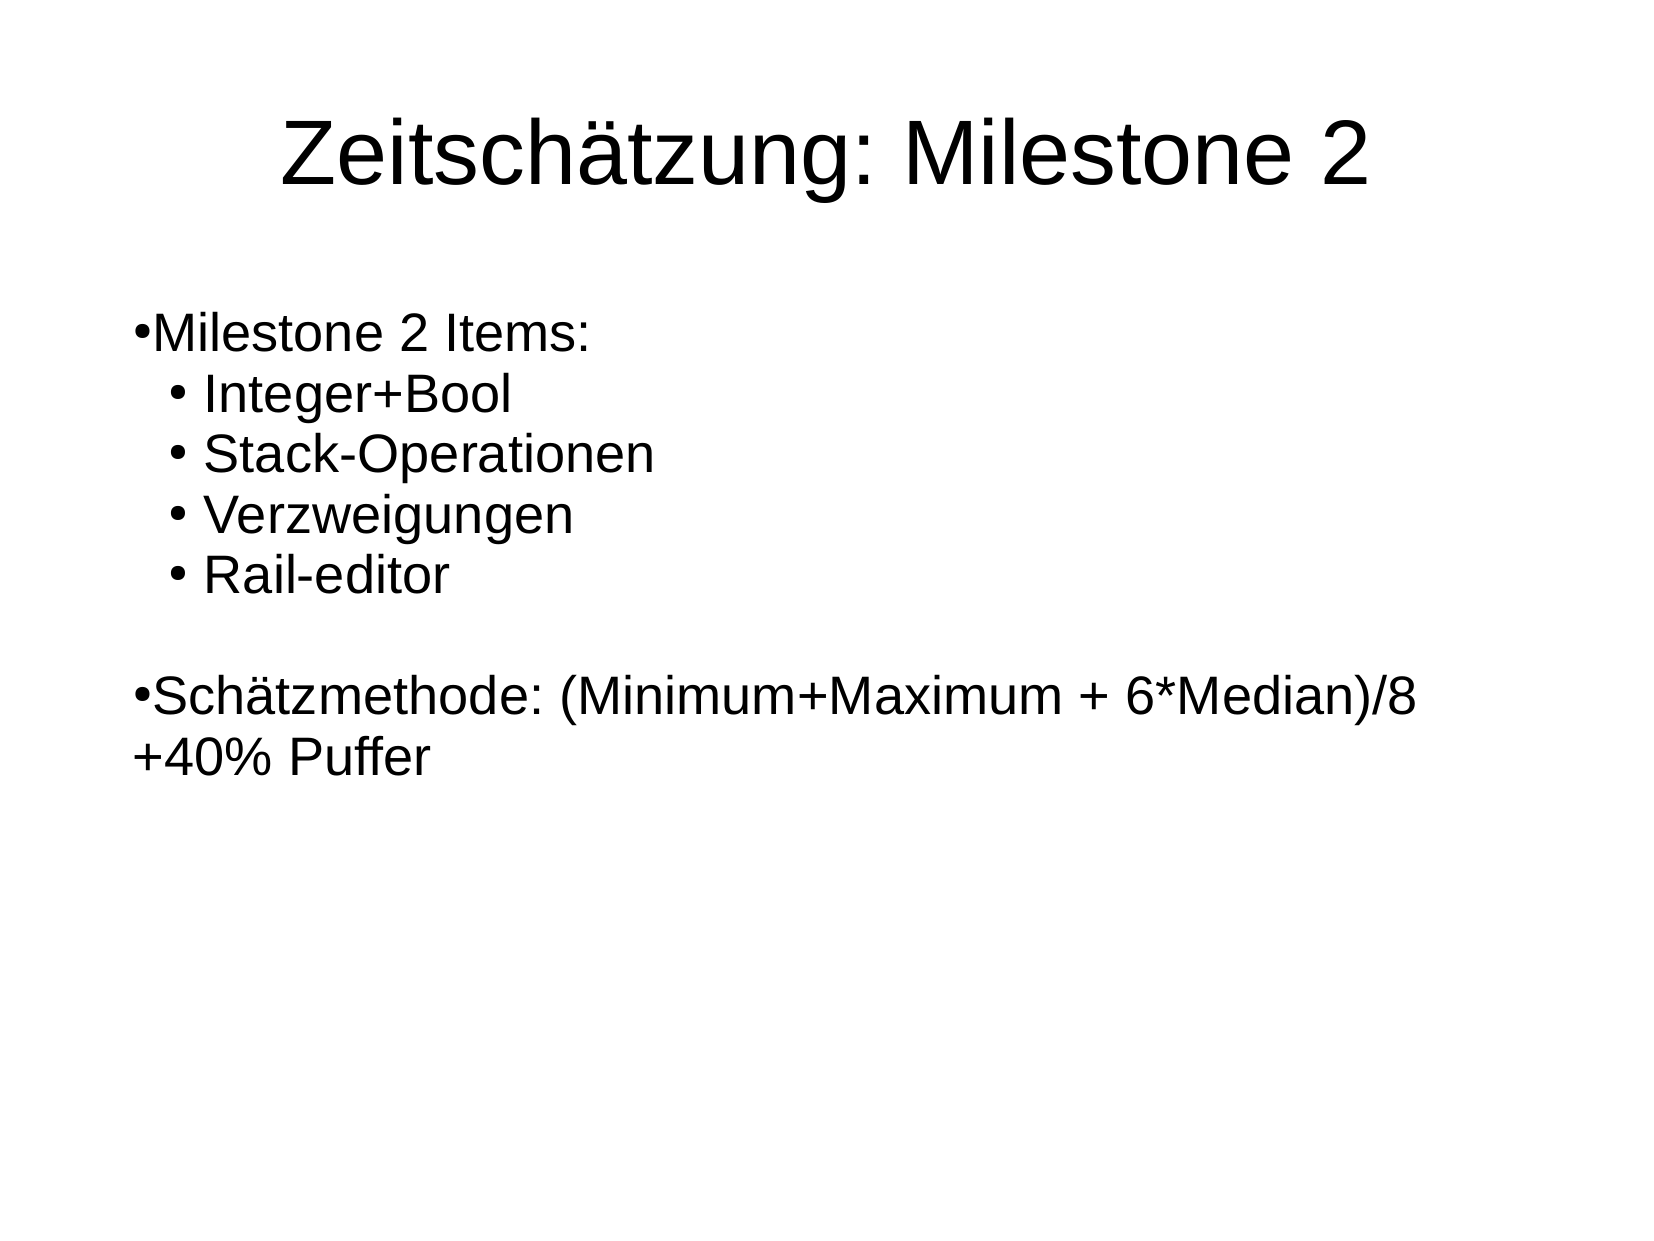

# Zeitschätzung: Milestone 2
Milestone 2 Items:
Integer+Bool
Stack-Operationen
Verzweigungen
Rail-editor
Schätzmethode: (Minimum+Maximum + 6*Median)/8 +40% Puffer